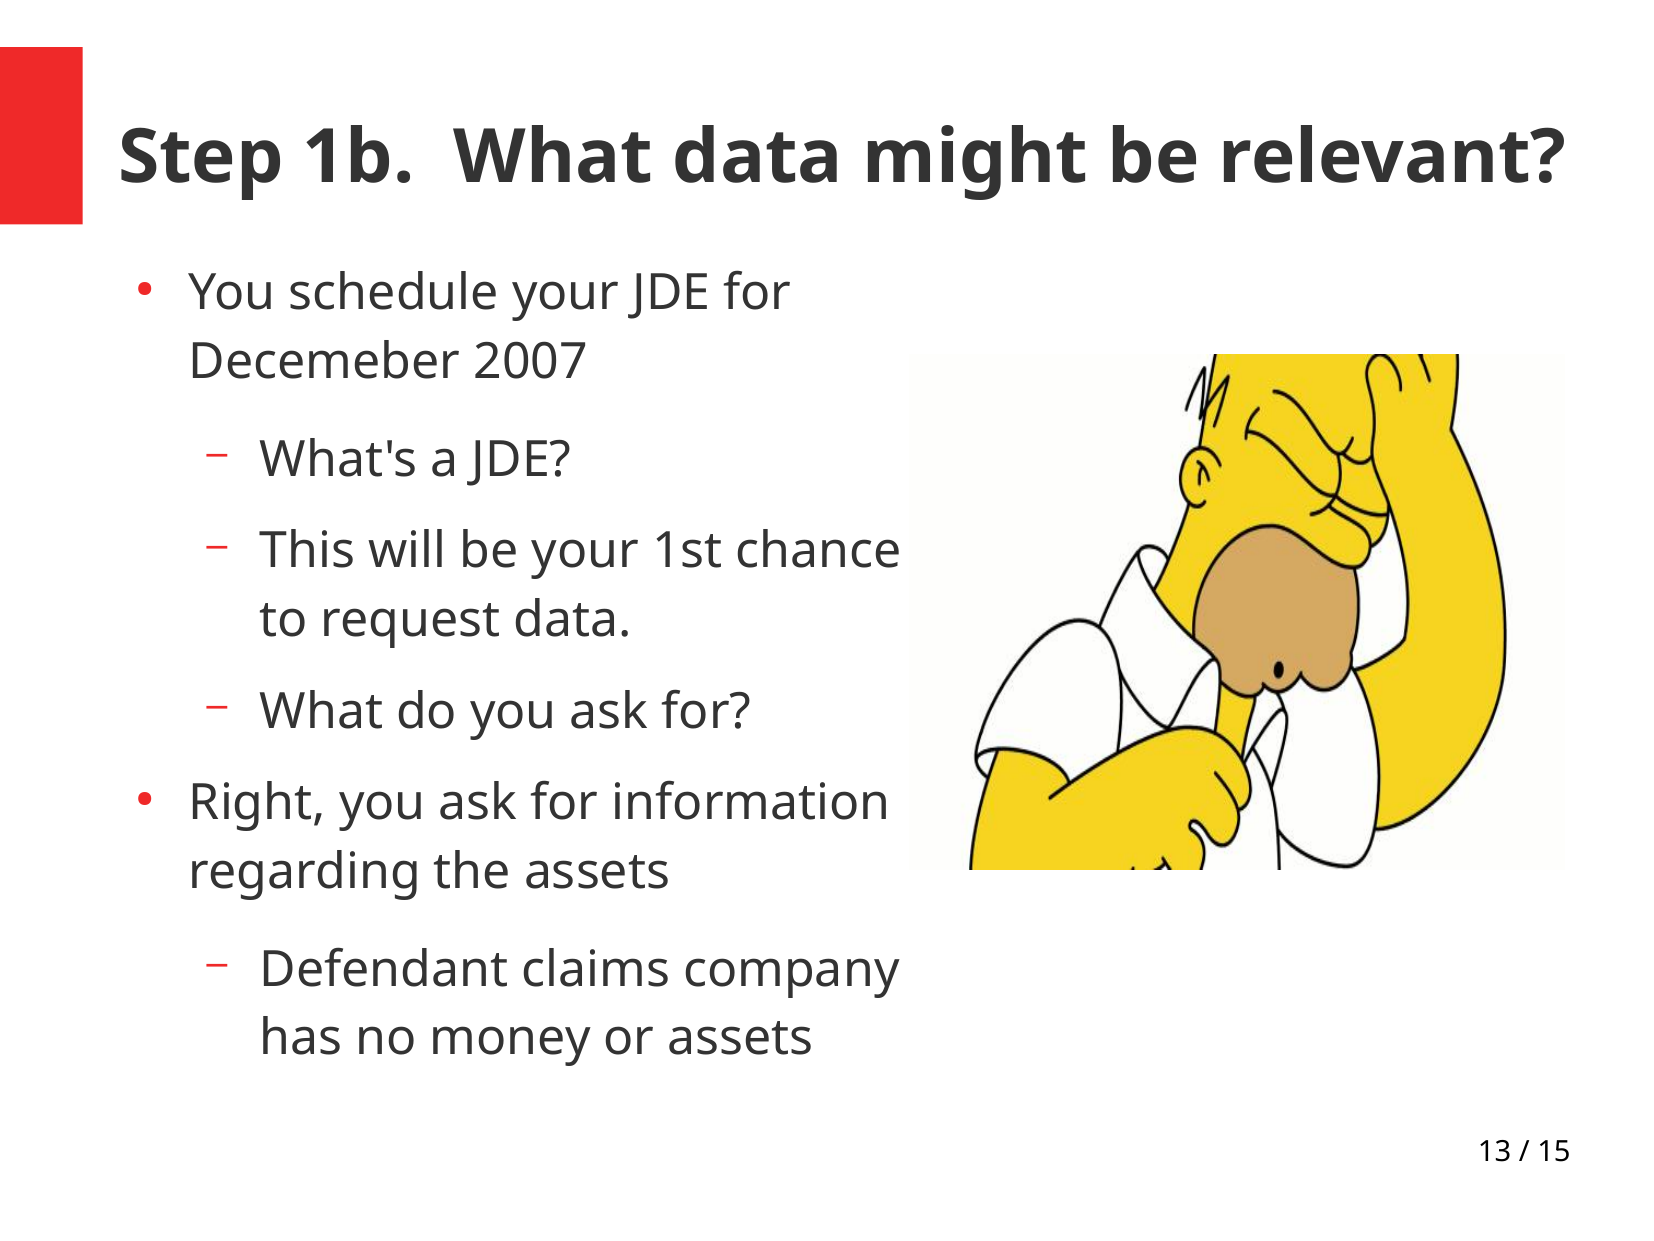

Step 1b. What data might be relevant?
# You schedule your JDE for Decemeber 2007
What's a JDE?
This will be your 1st chance to request data.
What do you ask for?
Right, you ask for information regarding the assets
Defendant claims company has no money or assets
13